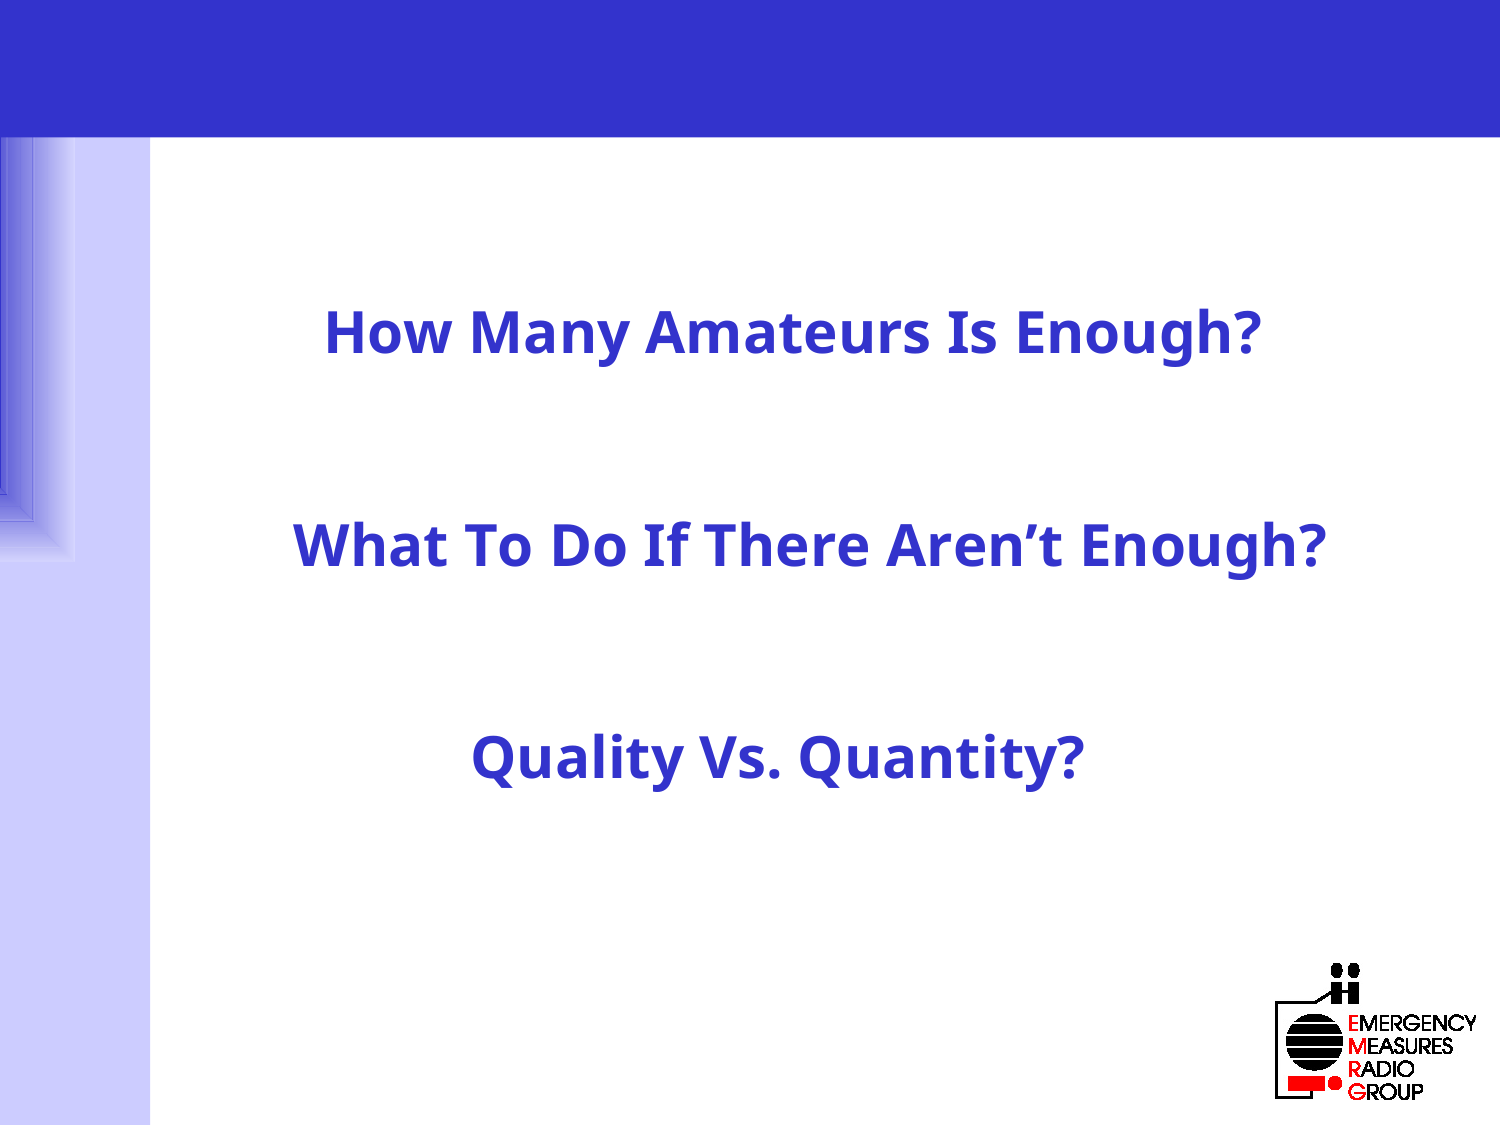

How Many Amateurs Is Enough?
What To Do If There Aren’t Enough?
Quality Vs. Quantity?